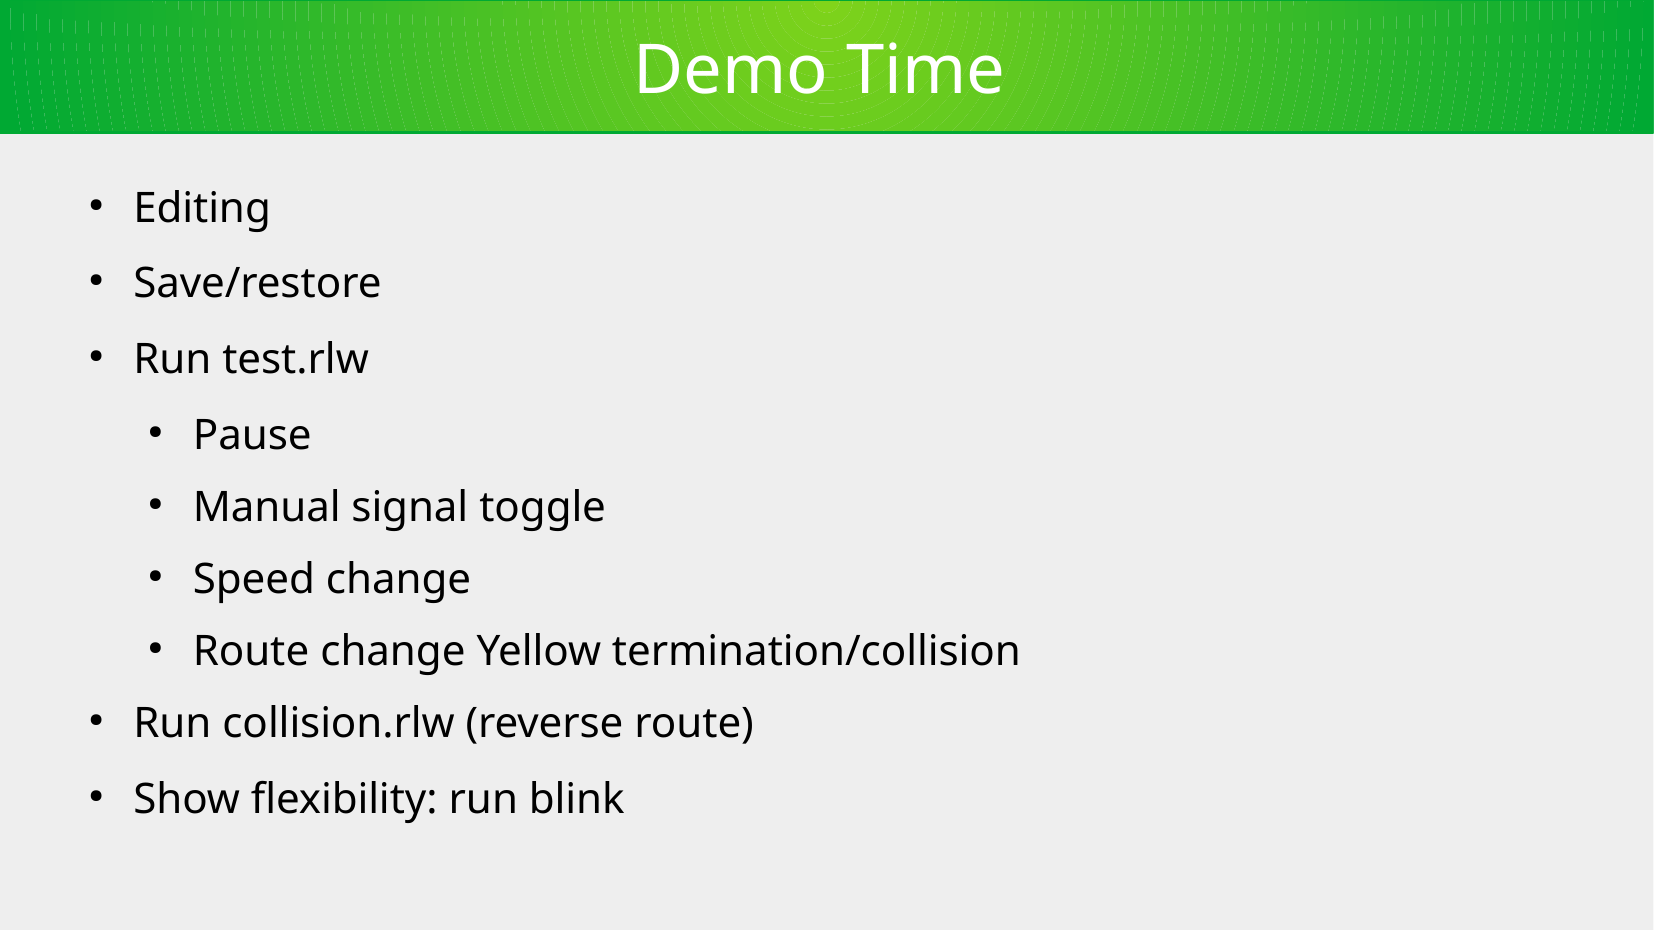

# Demo Time
Editing
Save/restore
Run test.rlw
Pause
Manual signal toggle
Speed change
Route change Yellow termination/collision
Run collision.rlw (reverse route)
Show flexibility: run blink